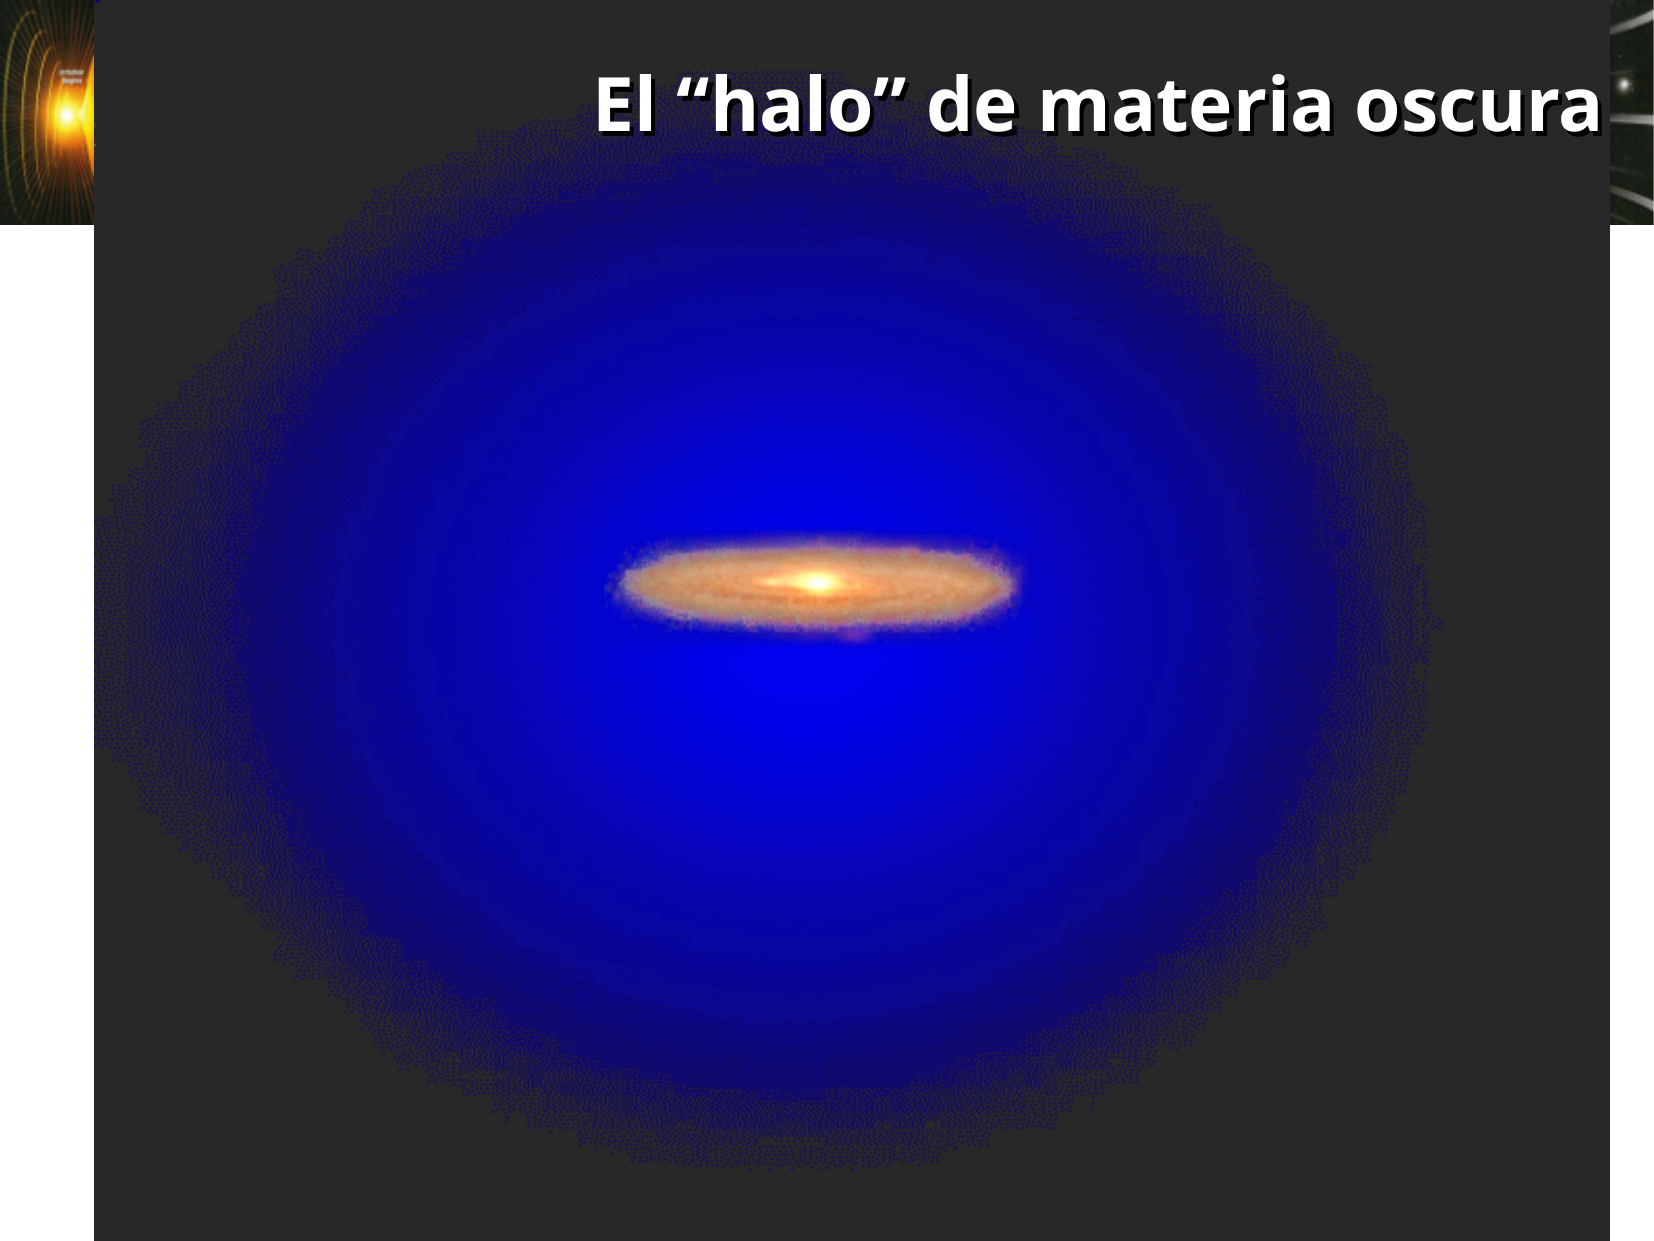

# El “halo” de materia oscura
H. Asorey - Física IV B
42